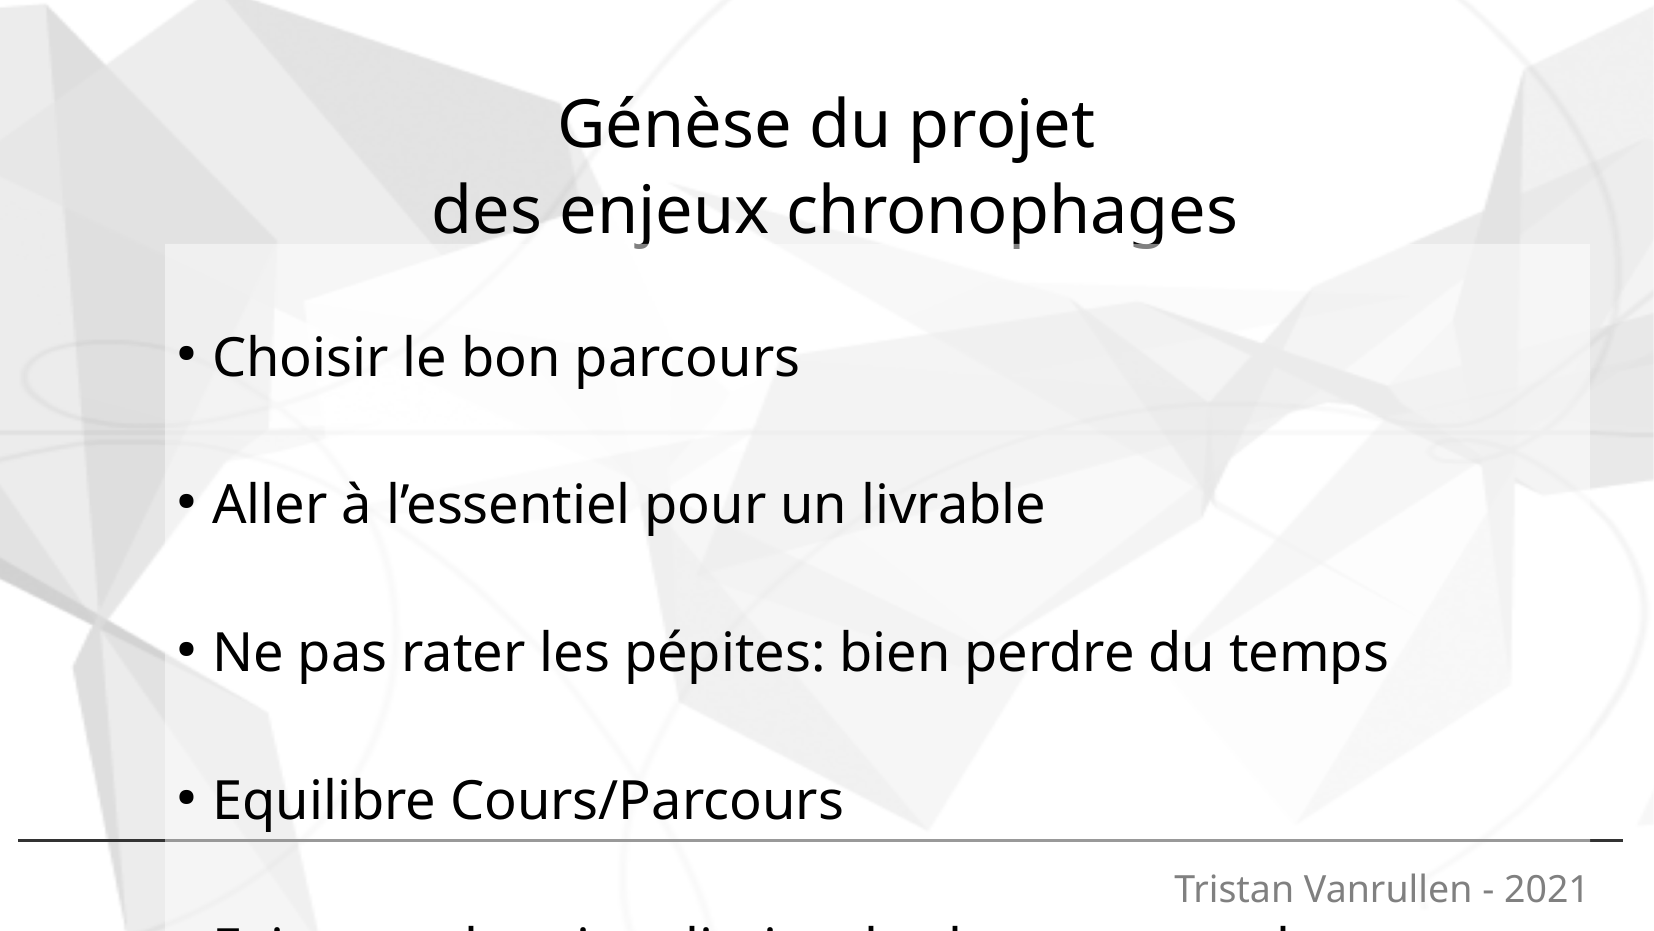

# Génèse du projet
des enjeux chronophages
Choisir le bon parcours
Aller à l’essentiel pour un livrable
Ne pas rater les pépites: bien perdre du temps
Equilibre Cours/Parcours
Faire un planning: limiter la charge mentale
Tristan Vanrullen - 2021